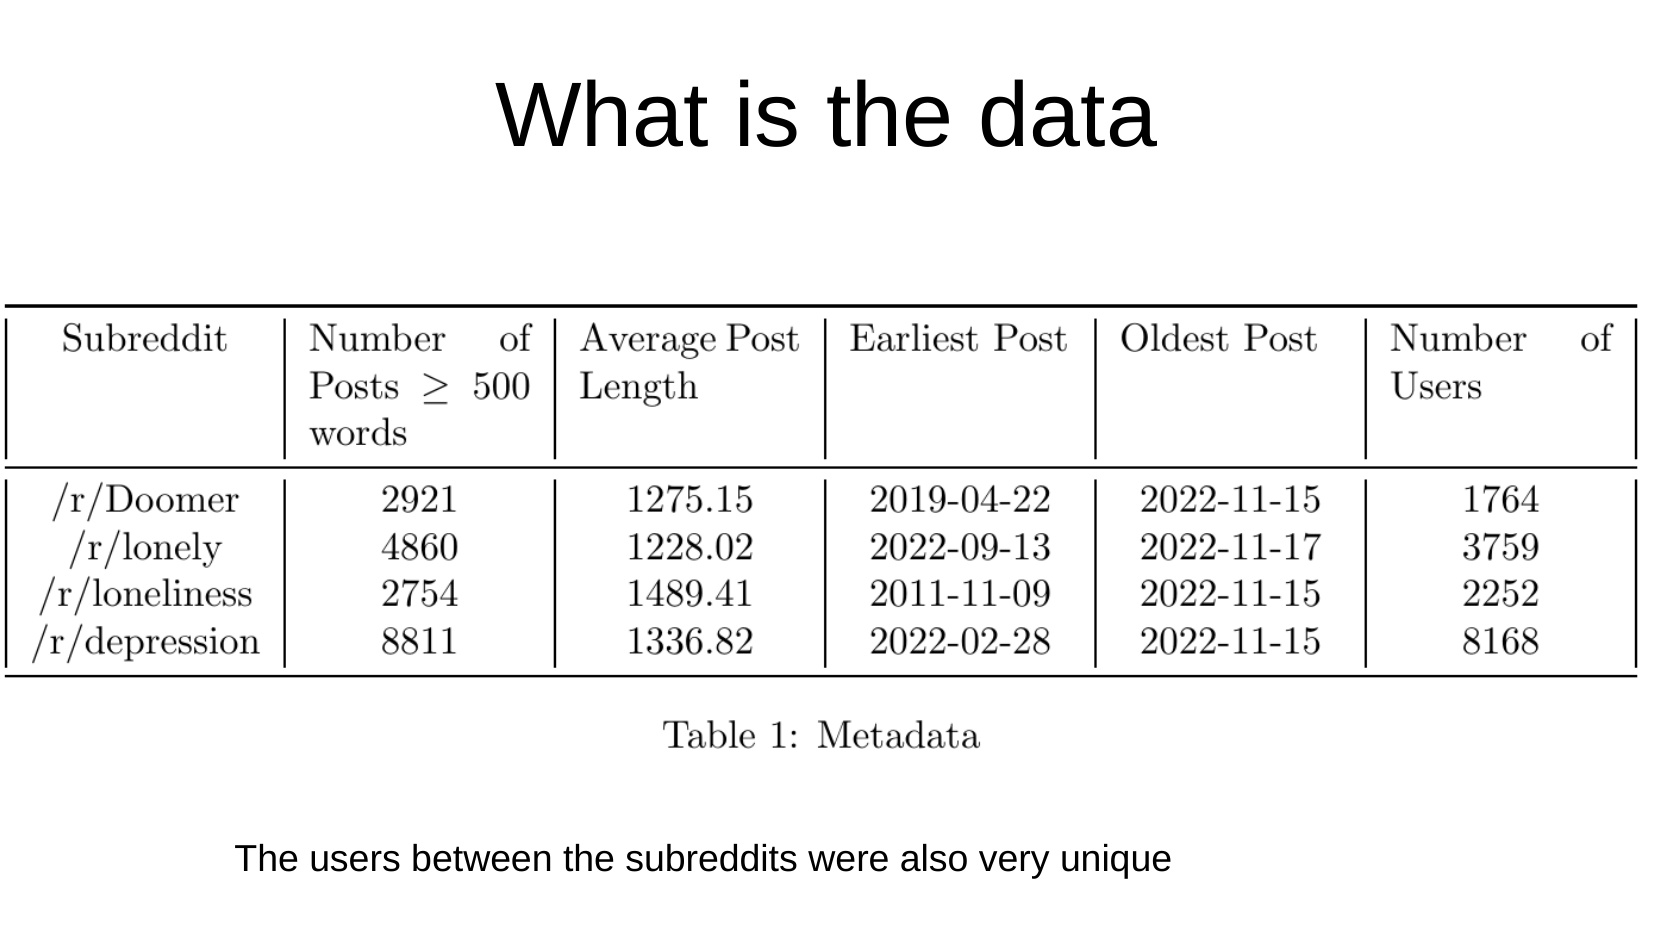

# What is the data
The users between the subreddits were also very unique